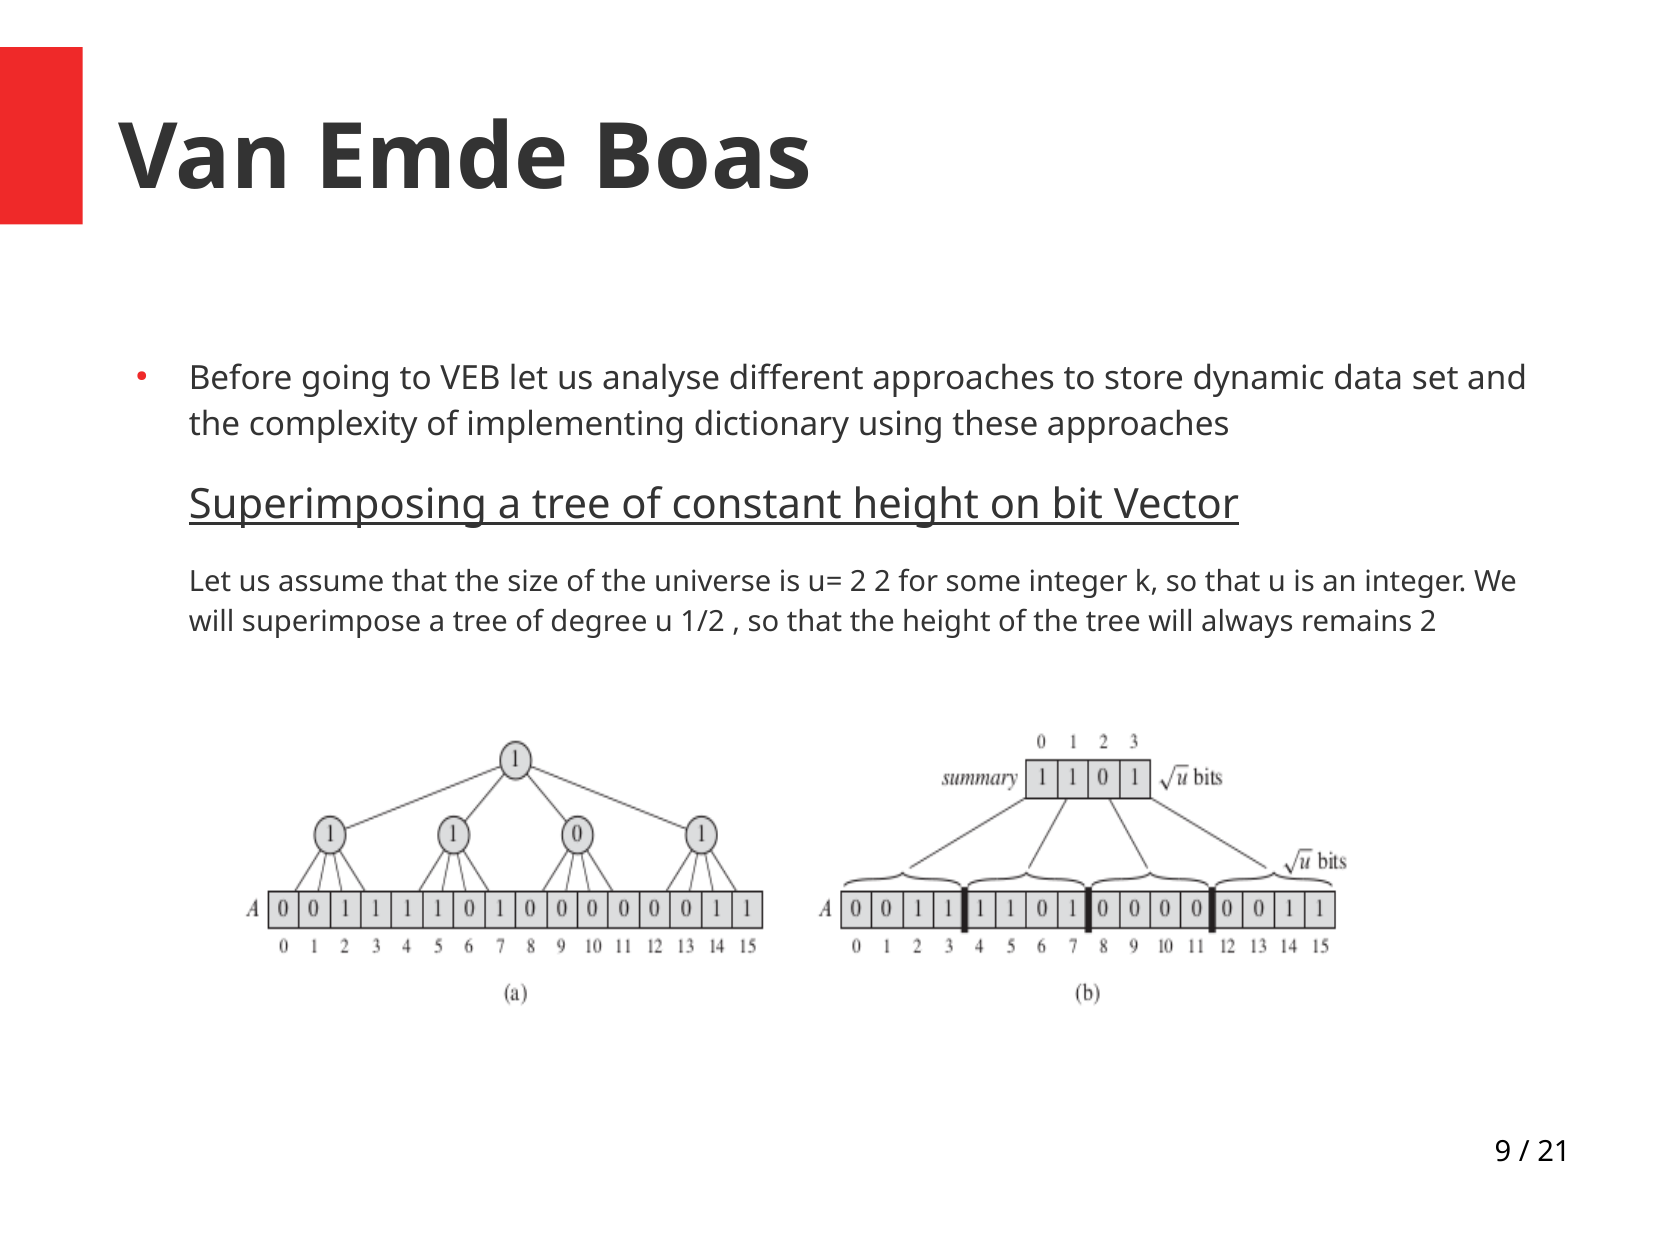

# Van Emde Boas
Before going to VEB let us analyse different approaches to store dynamic data set and the complexity of implementing dictionary using these approaches
Superimposing a tree of constant height on bit Vector
Let us assume that the size of the universe is u= 2 2 for some integer k, so that u is an integer. We will superimpose a tree of degree u 1/2 , so that the height of the tree will always remains 2
9